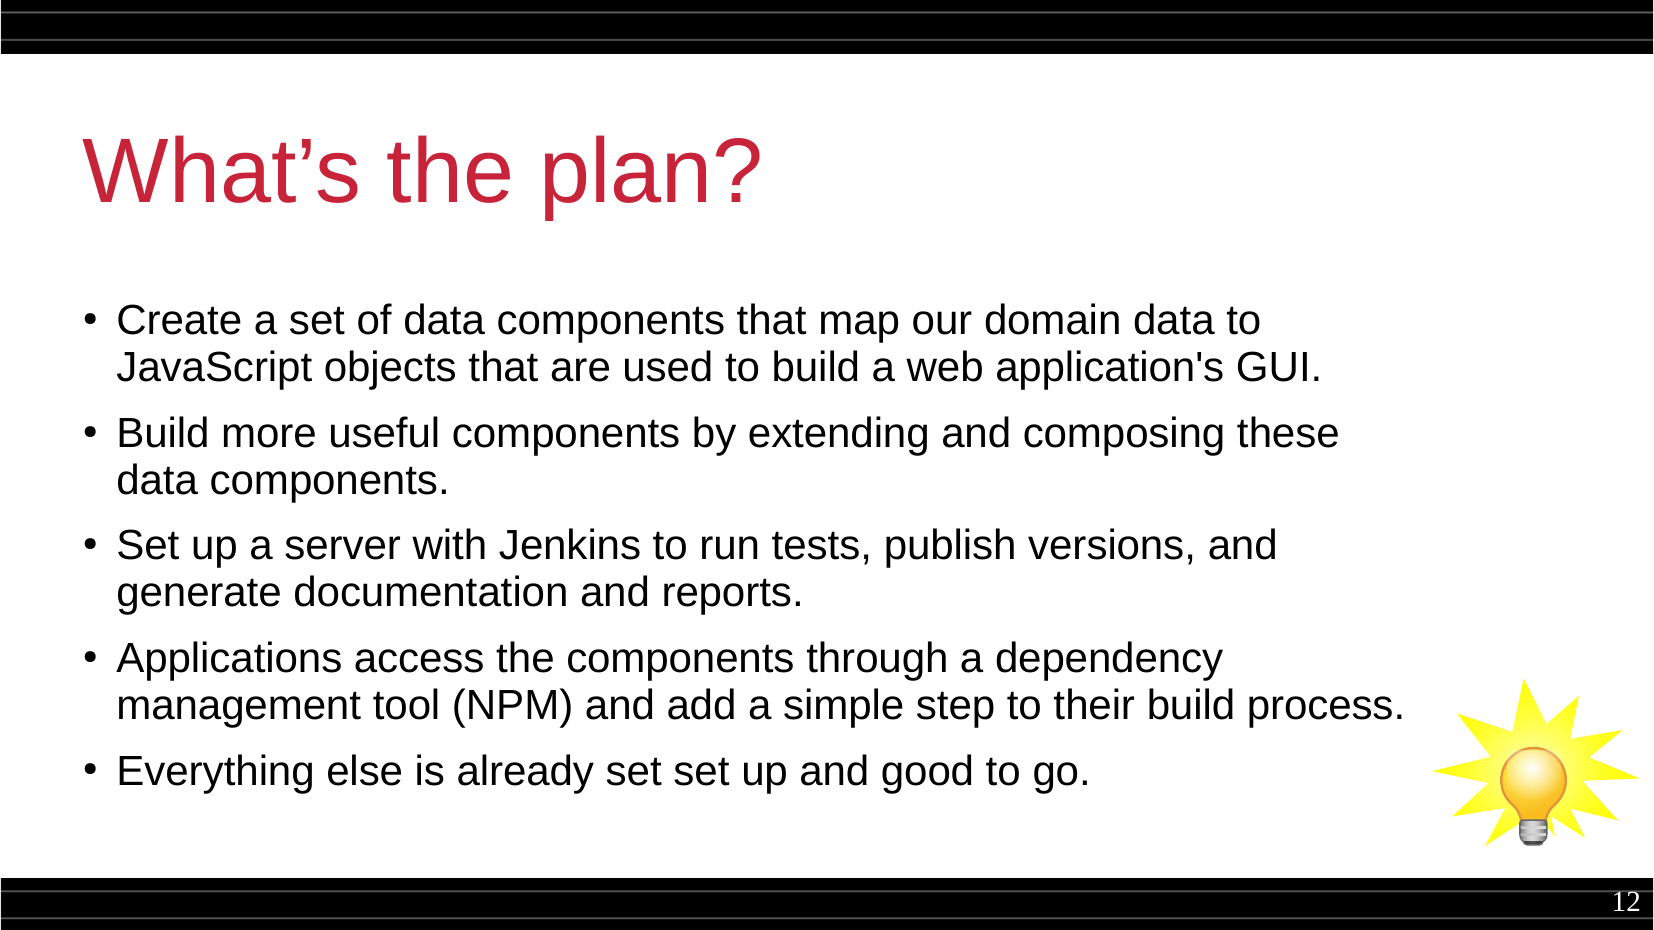

# What’s the plan?
Create a set of data components that map our domain data to JavaScript objects that are used to build a web application's GUI.
Build more useful components by extending and composing these data components.
Set up a server with Jenkins to run tests, publish versions, and generate documentation and reports.
Applications access the components through a dependency management tool (NPM) and add a simple step to their build process.
Everything else is already set set up and good to go.